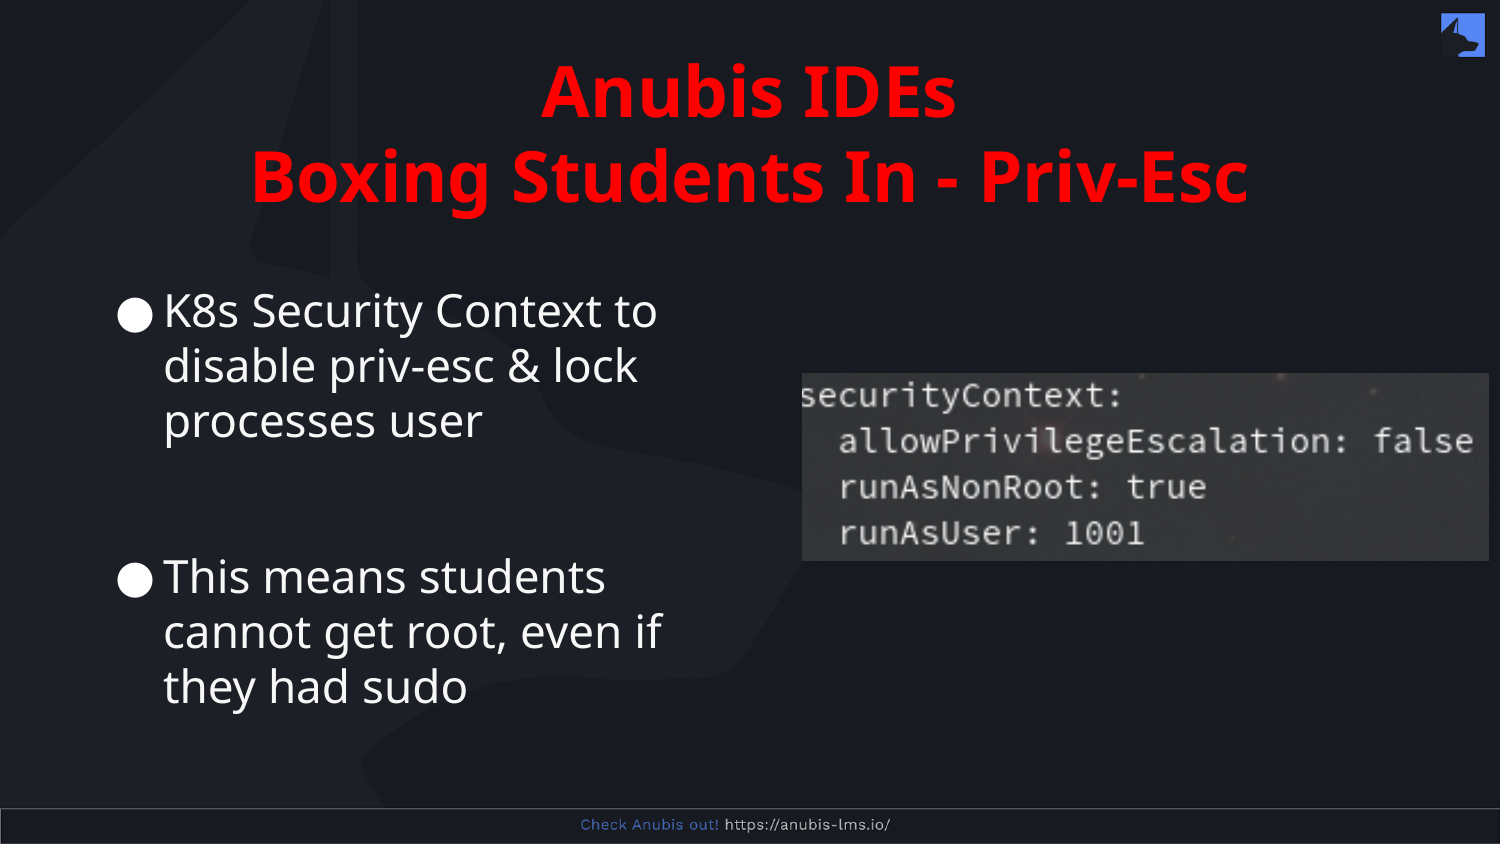

# Anubis IDEs Boxing Students In - Priv-Esc
K8s Security Context to disable priv-esc & lock processes user
This means students cannot get root, even if they had sudo